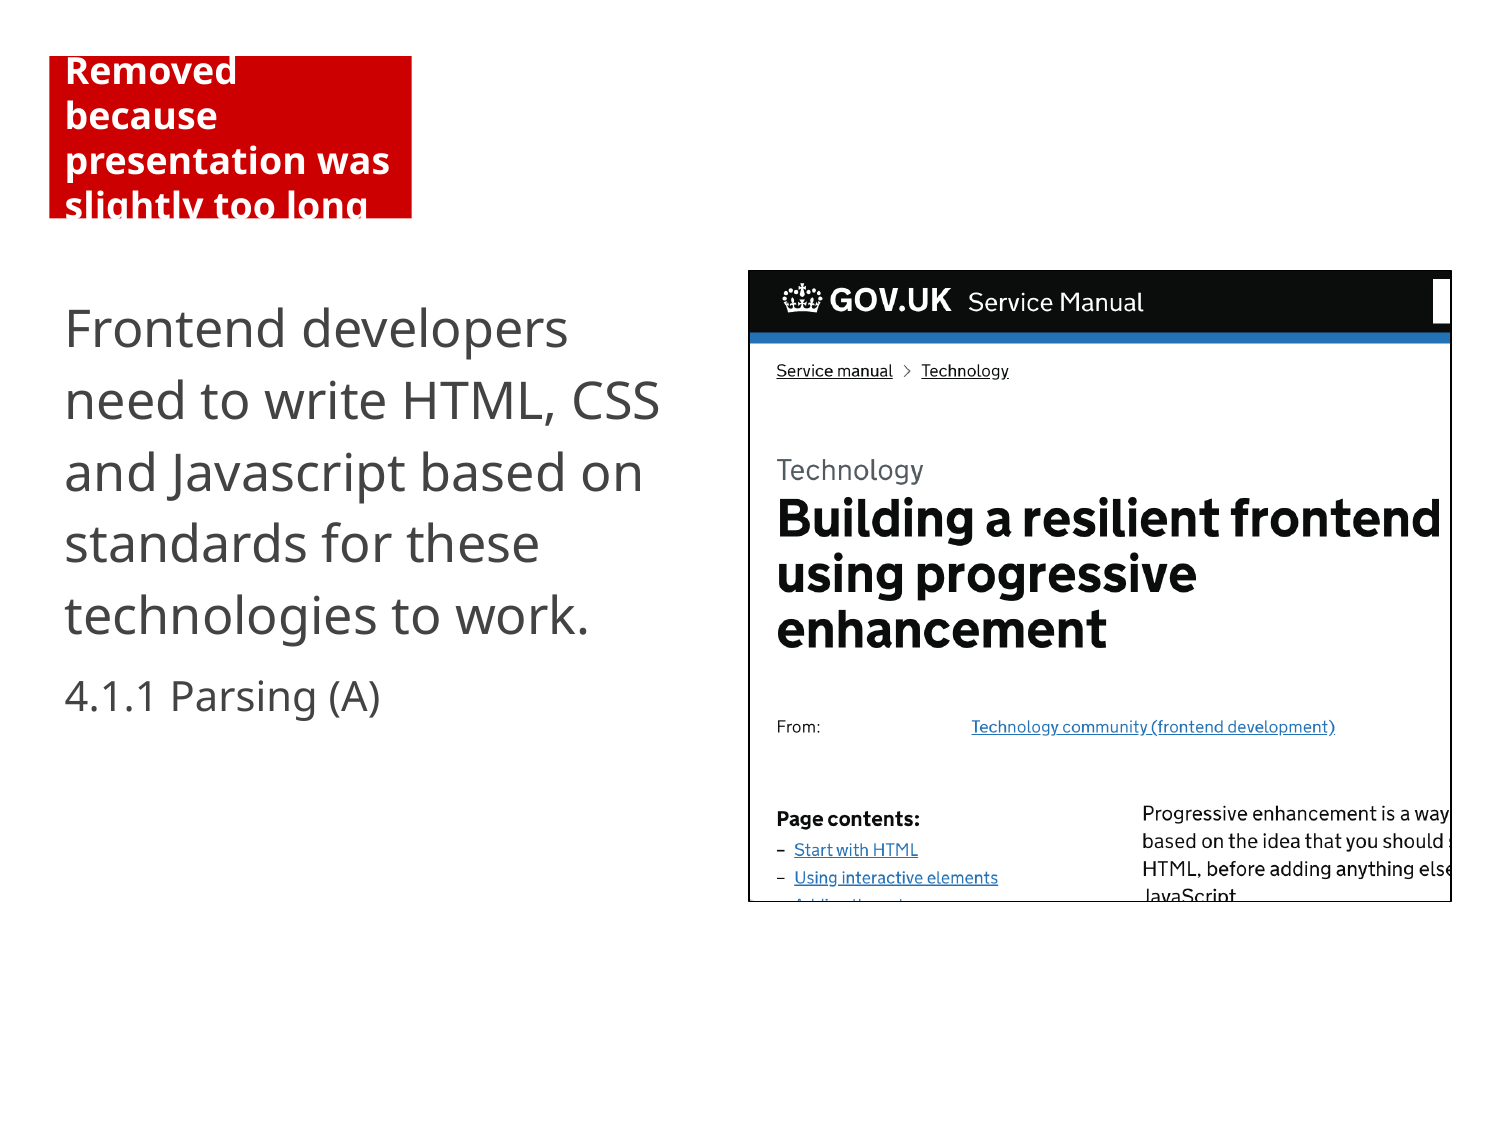

Removed because presentation was slightly too long
# Frontend developers need to write HTML, CSS and Javascript based on standards for these technologies to work.
4.1.1 Parsing (A)